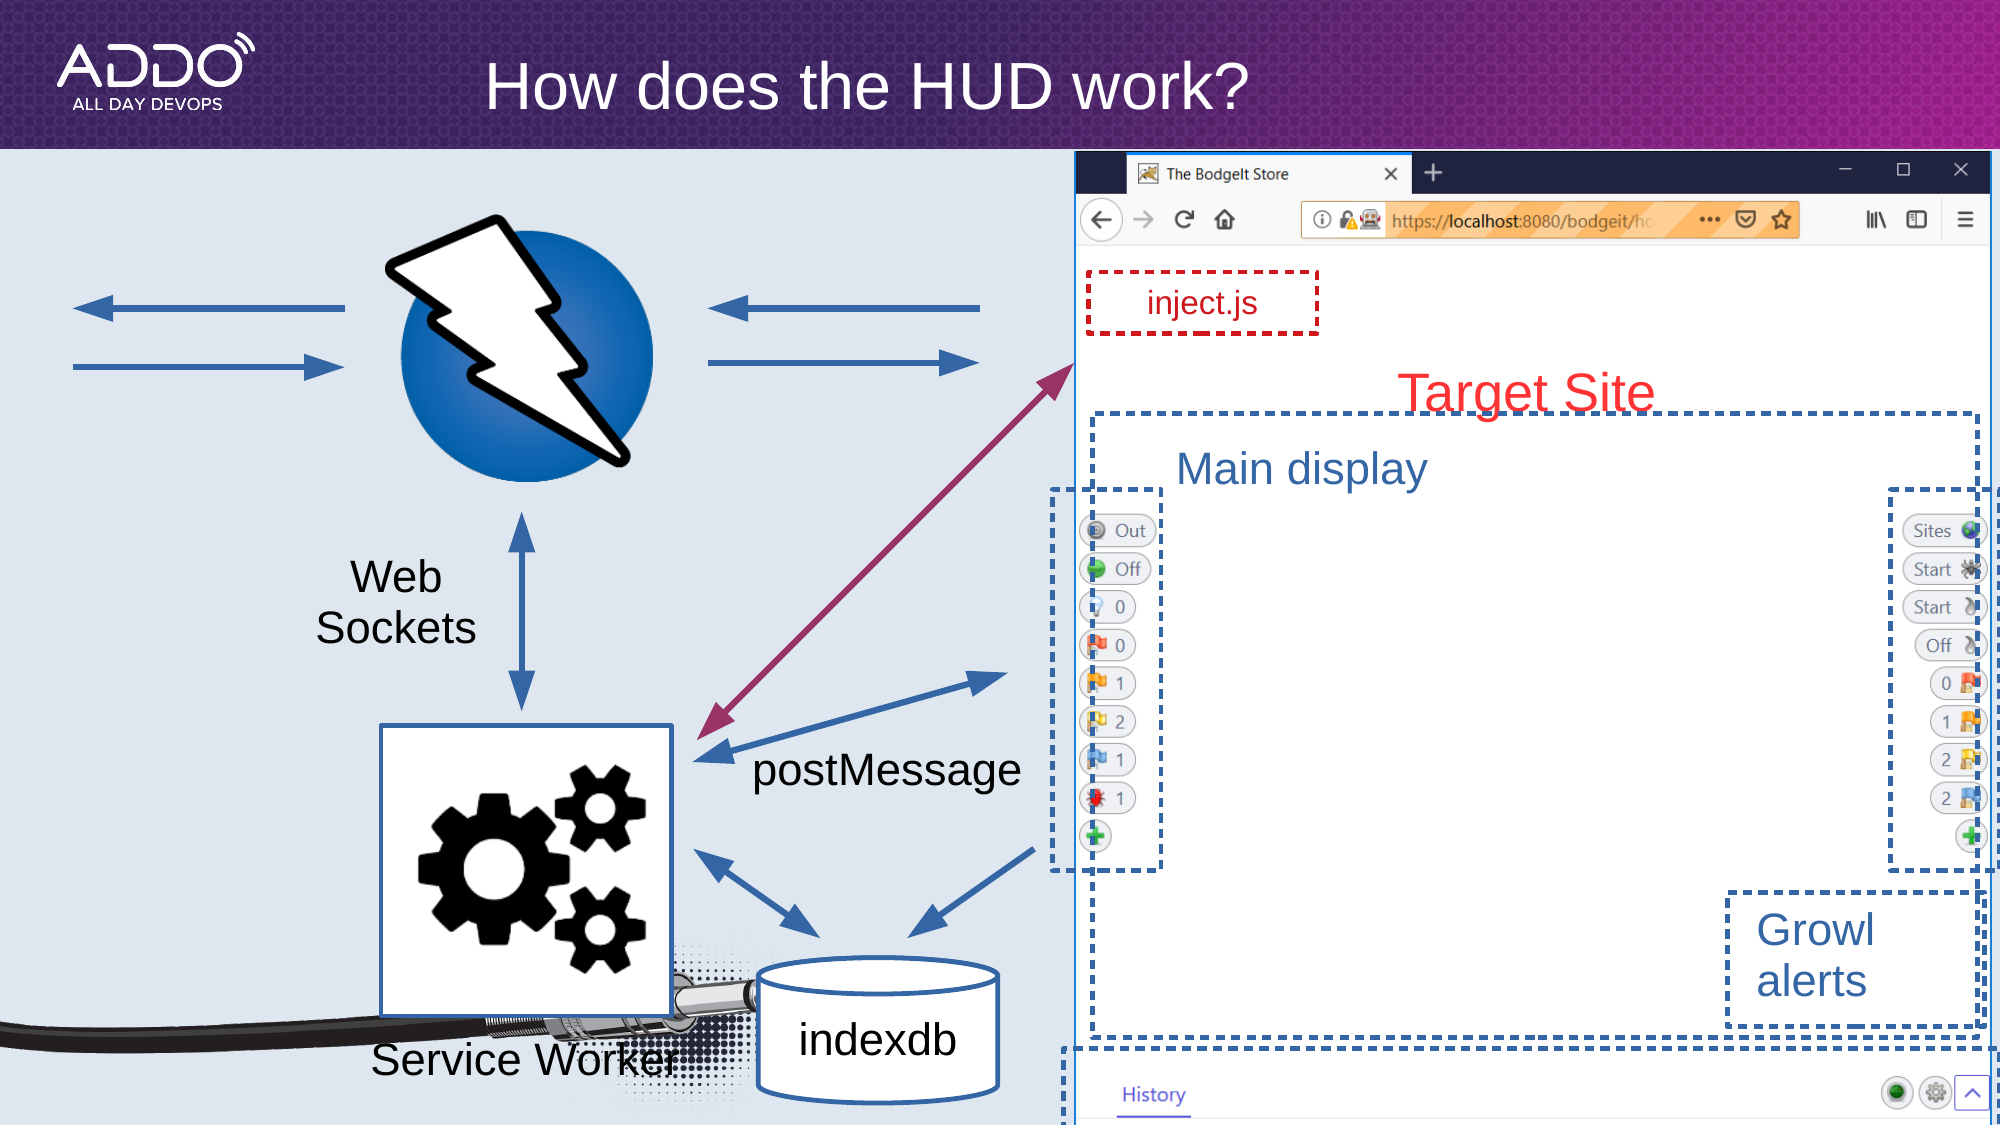

How does the HUD work?
#
Target Site
inject.js
Main display
Web
Sockets
postMessage
Growl
alerts
indexdb
Service Worker